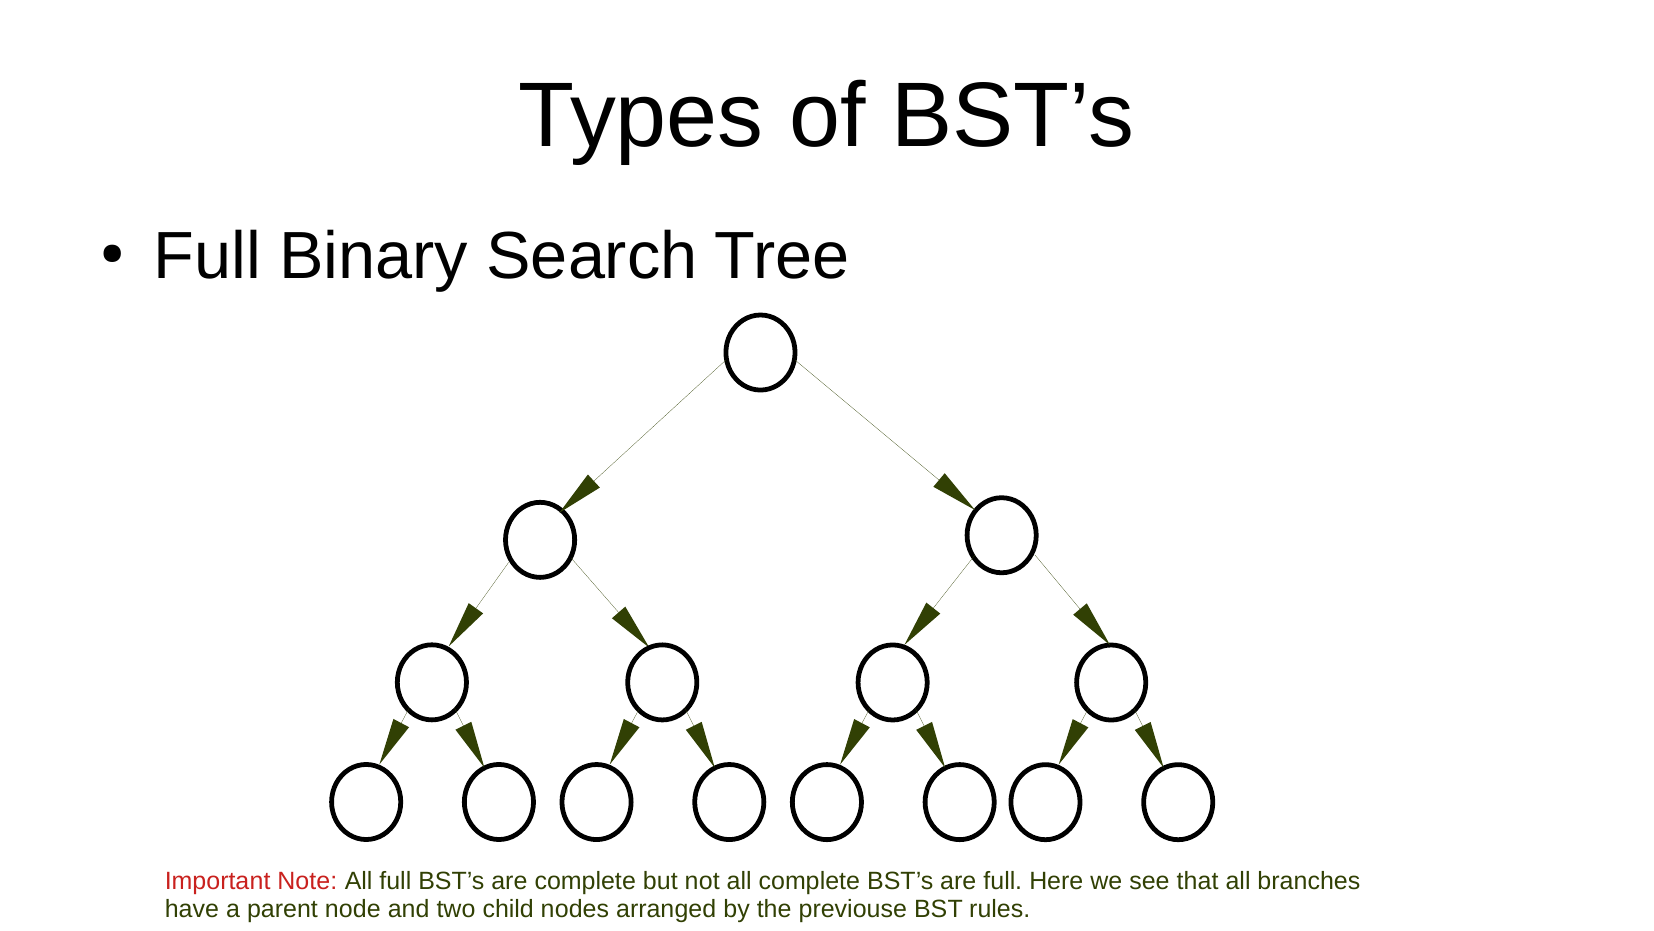

Types of BST’s
# Full Binary Search Tree
Important Note: All full BST’s are complete but not all complete BST’s are full. Here we see that all branches have a parent node and two child nodes arranged by the previouse BST rules.